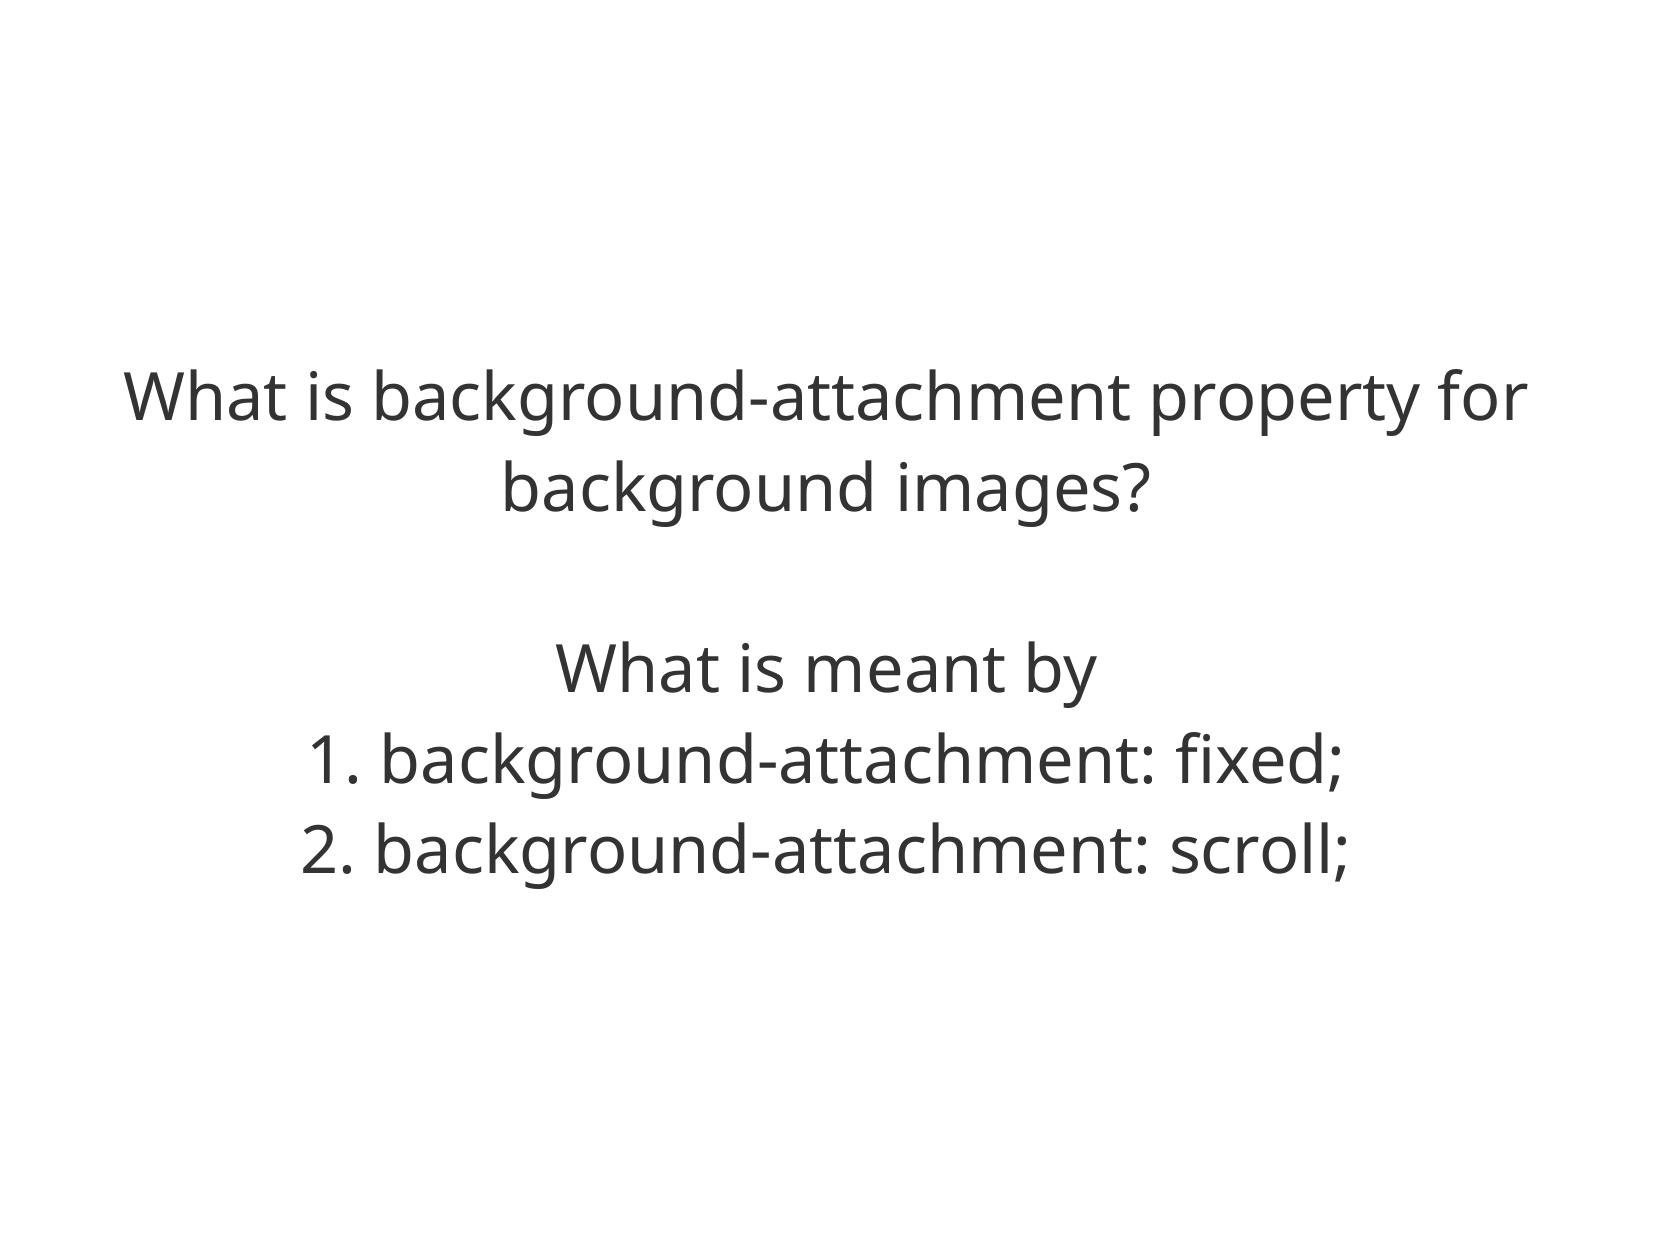

# What is background-attachment property for background images?
What is meant by
1. background-attachment: fixed;
2. background-attachment: scroll;